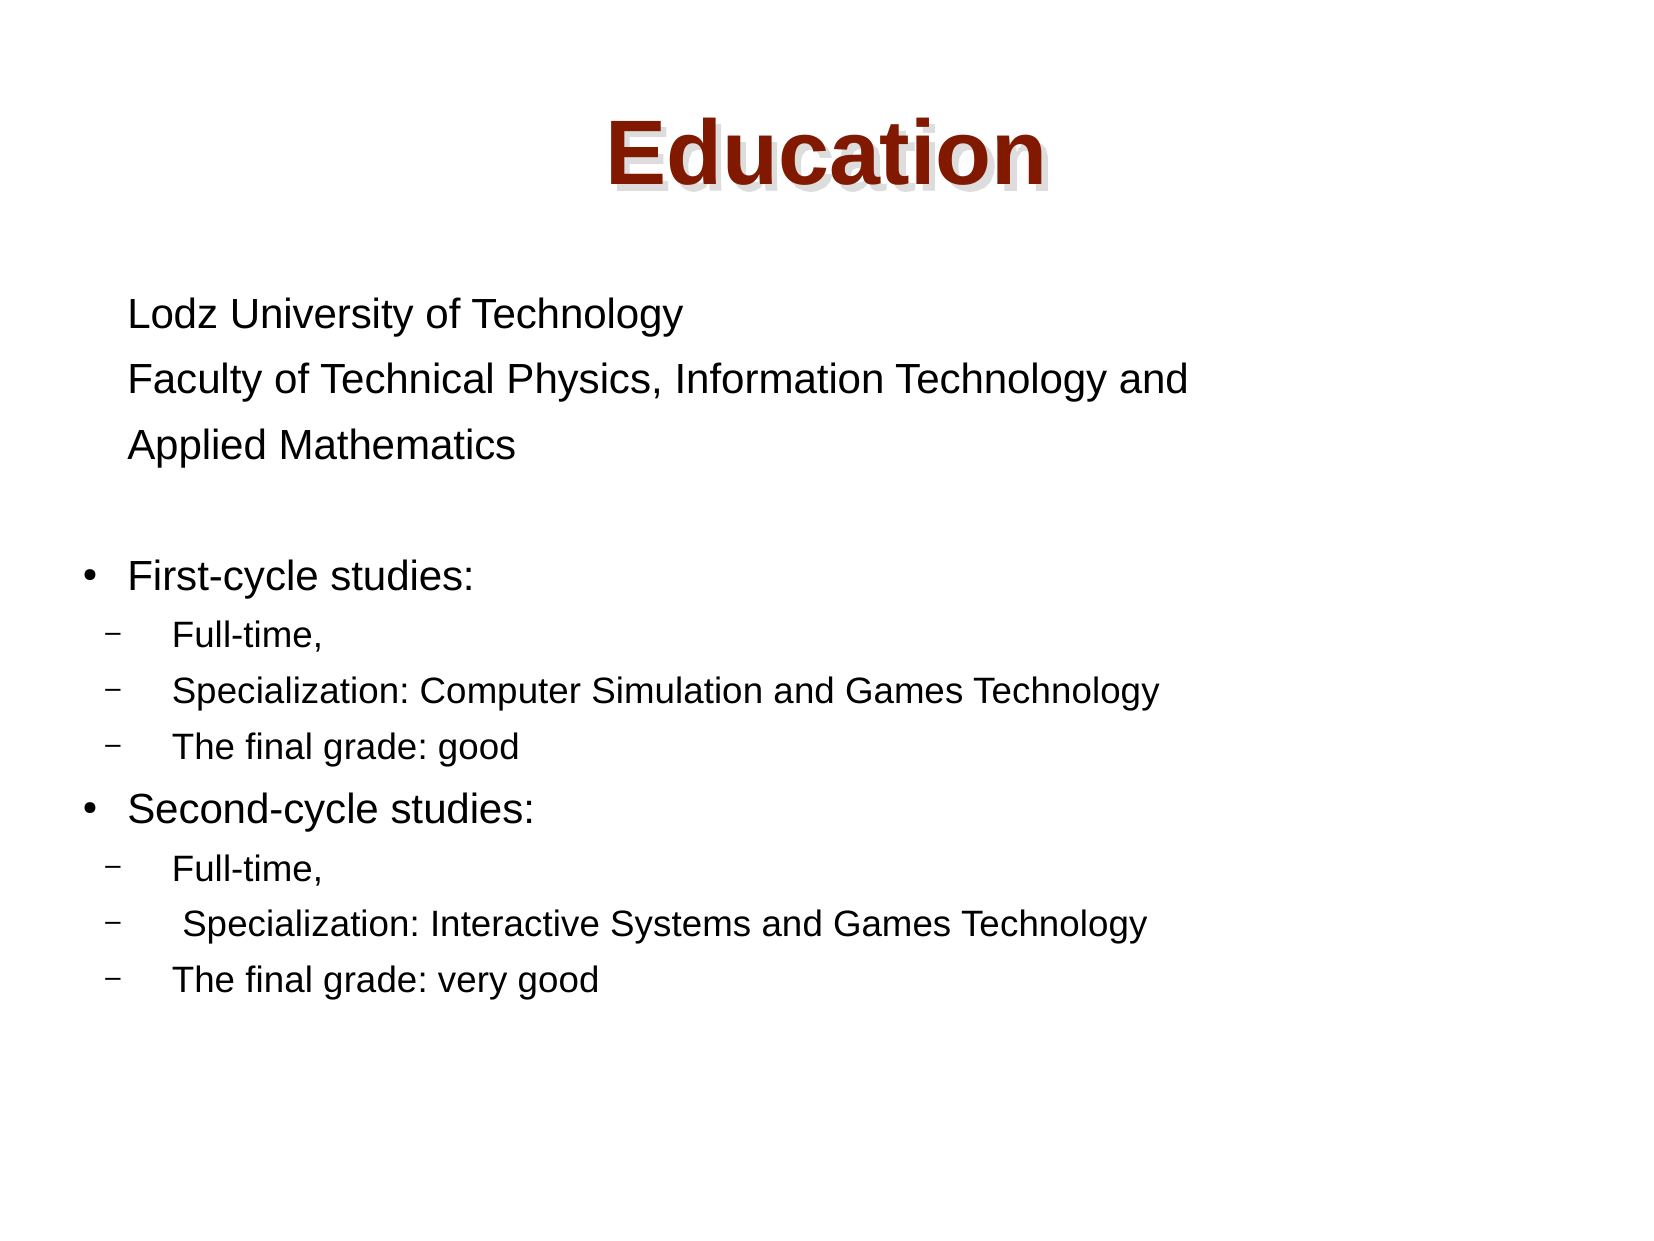

# Education
Lodz University of Technology
Faculty of Technical Physics, Information Technology and
Applied Mathematics
First-cycle studies:
Full-time,
Specialization: Computer Simulation and Games Technology
The final grade: good
Second-cycle studies:
Full-time,
 Specialization: Interactive Systems and Games Technology
The final grade: very good